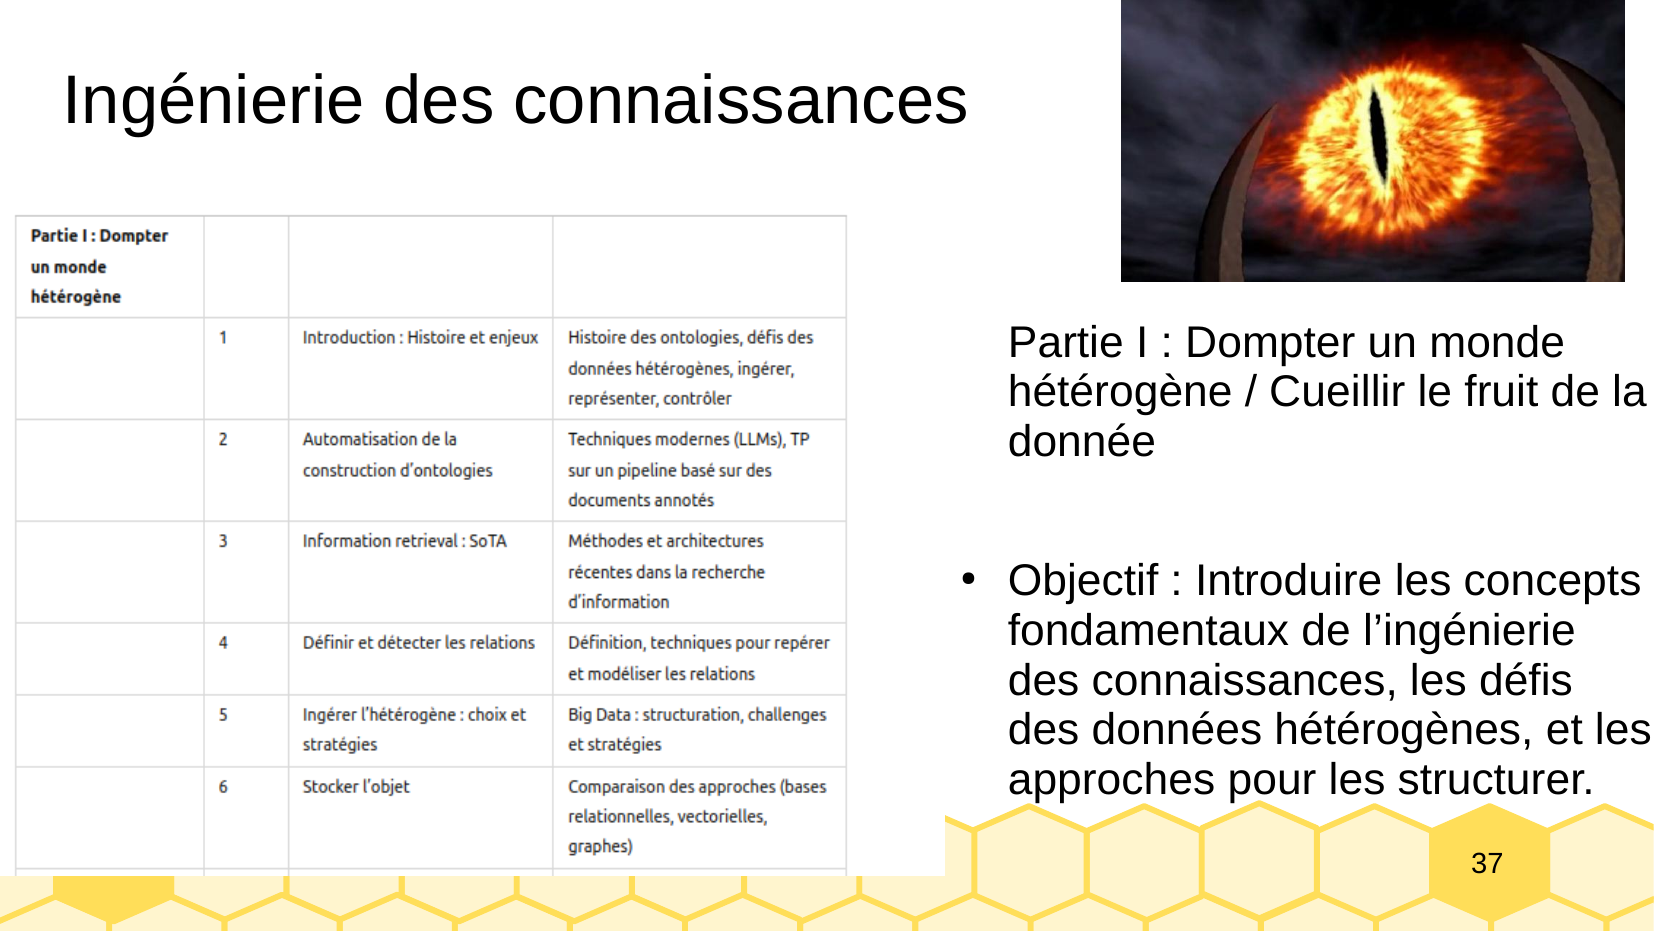

# Ingénierie des connaissances
Partie I : Dompter un monde hétérogène / Cueillir le fruit de la donnée
Objectif : Introduire les concepts fondamentaux de l’ingénierie des connaissances, les défis des données hétérogènes, et les approches pour les structurer.